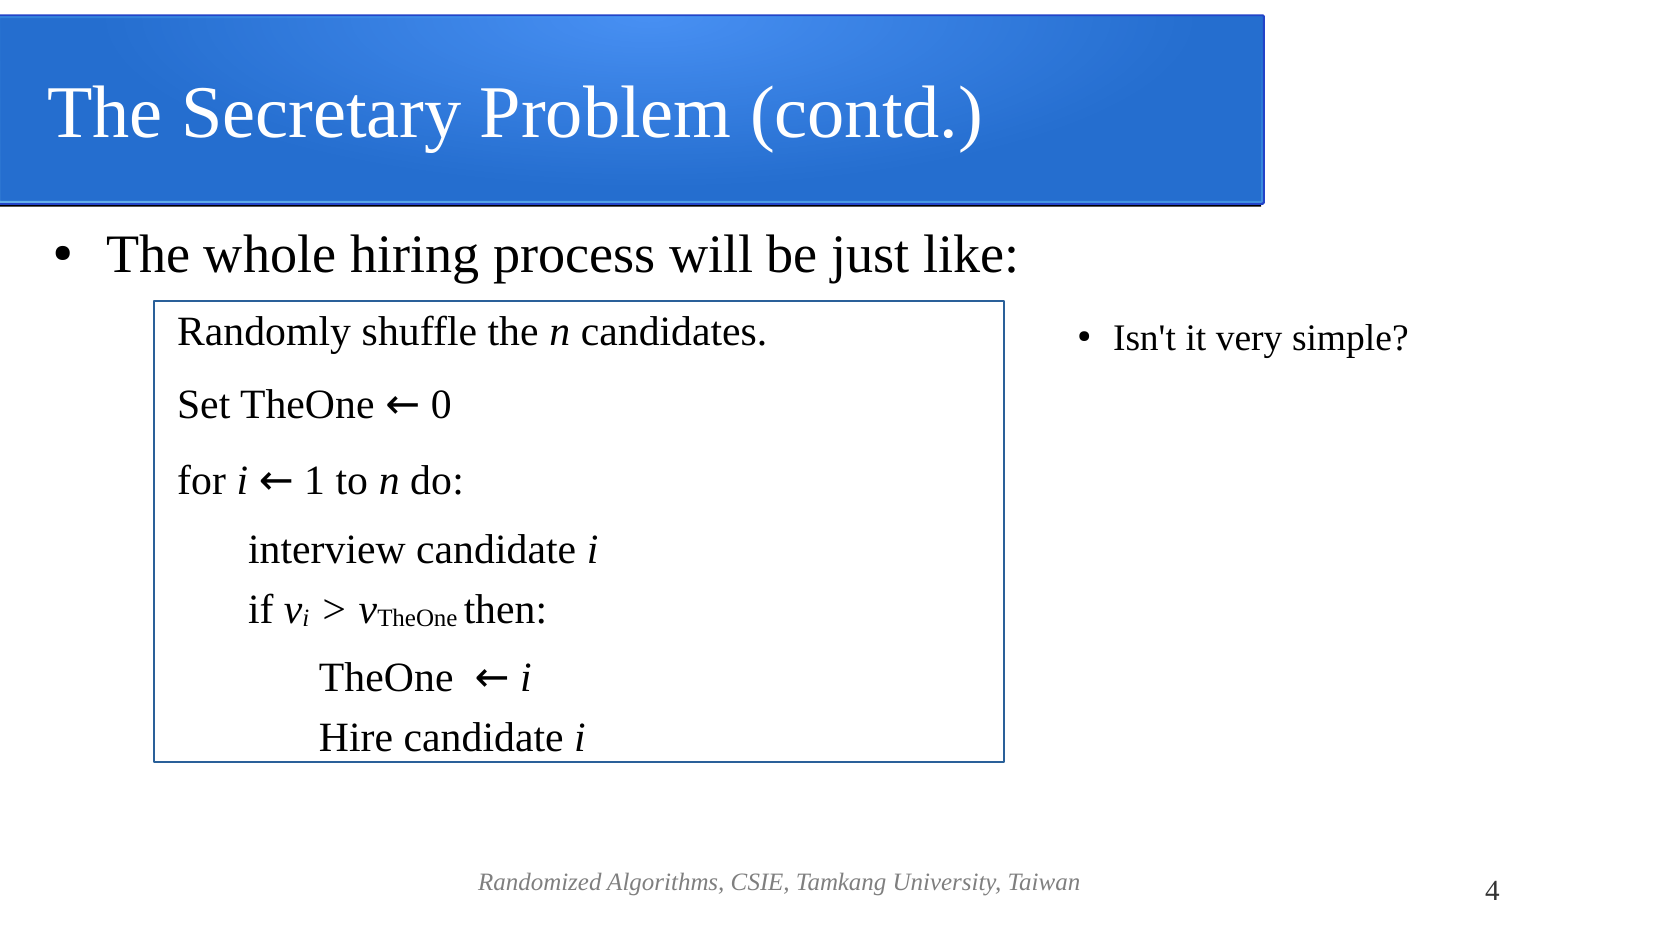

# The Secretary Problem (contd.)
The whole hiring process will be just like:
Randomly shuffle the n candidates.
Set TheOne ← 0
for i ← 1 to n do:
interview candidate i
if vi > vTheOne then:
TheOne ← i
Hire candidate i
Isn't it very simple?
Randomized Algorithms, CSIE, Tamkang University, Taiwan
4